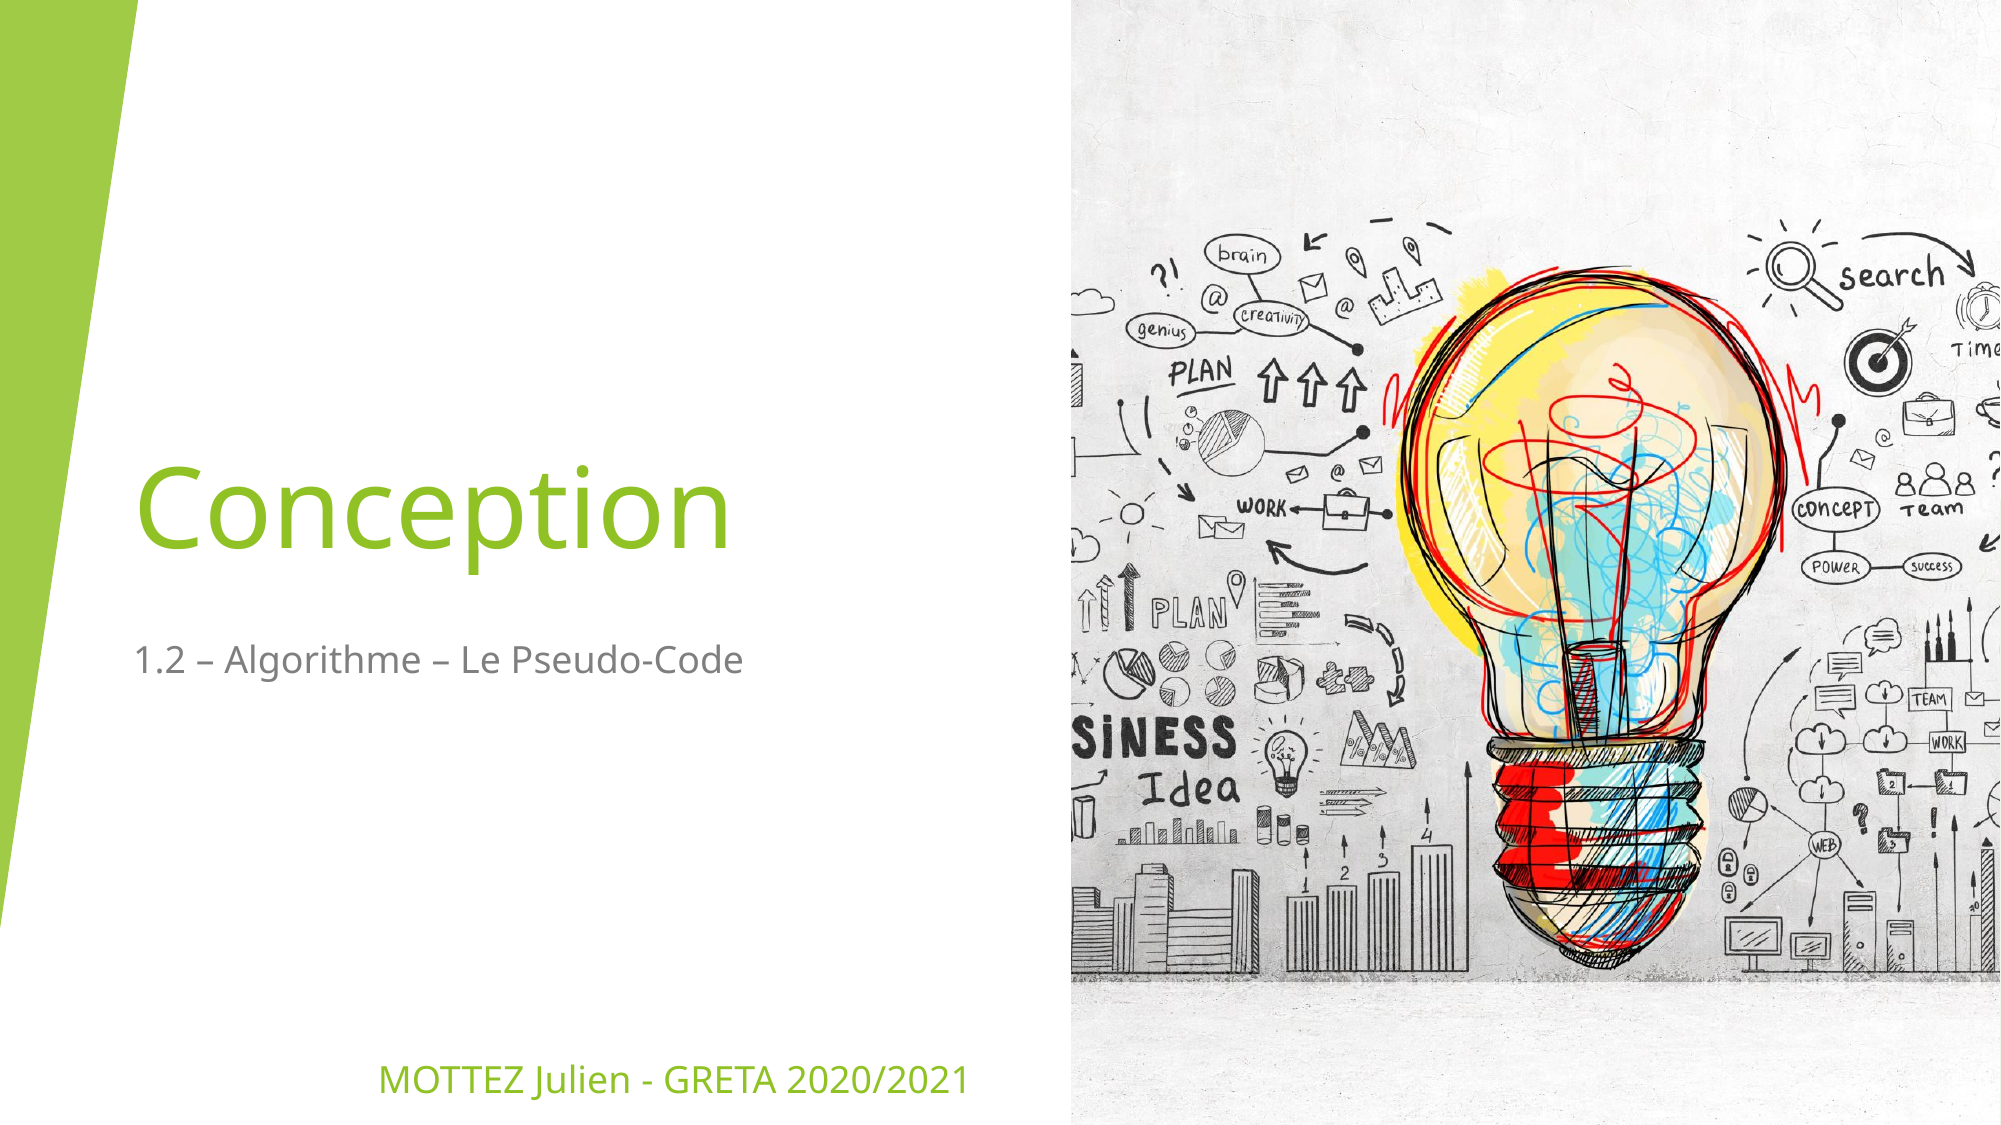

# Conception
1.2 – Algorithme – Le Pseudo-Code
MOTTEZ Julien - GRETA 2020/2021